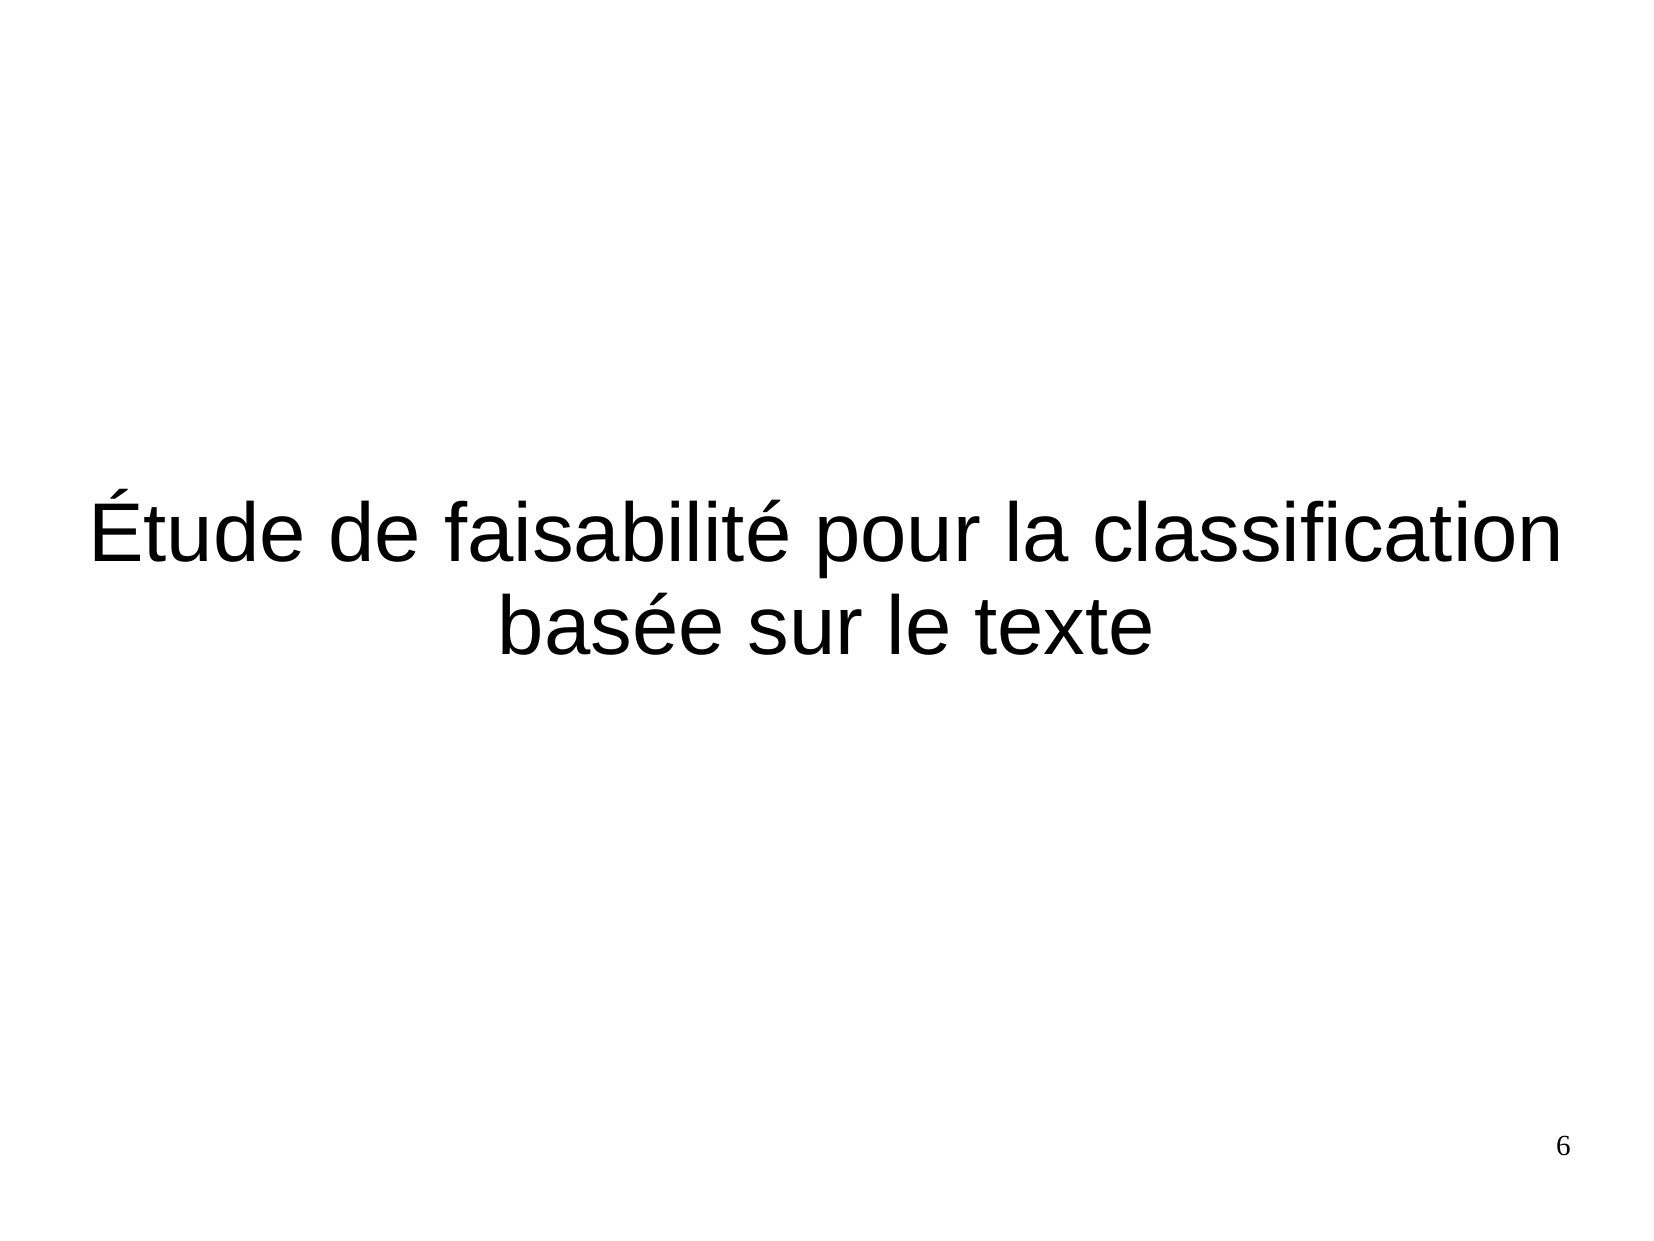

# Étude de faisabilité pour la classification basée sur le texte
6